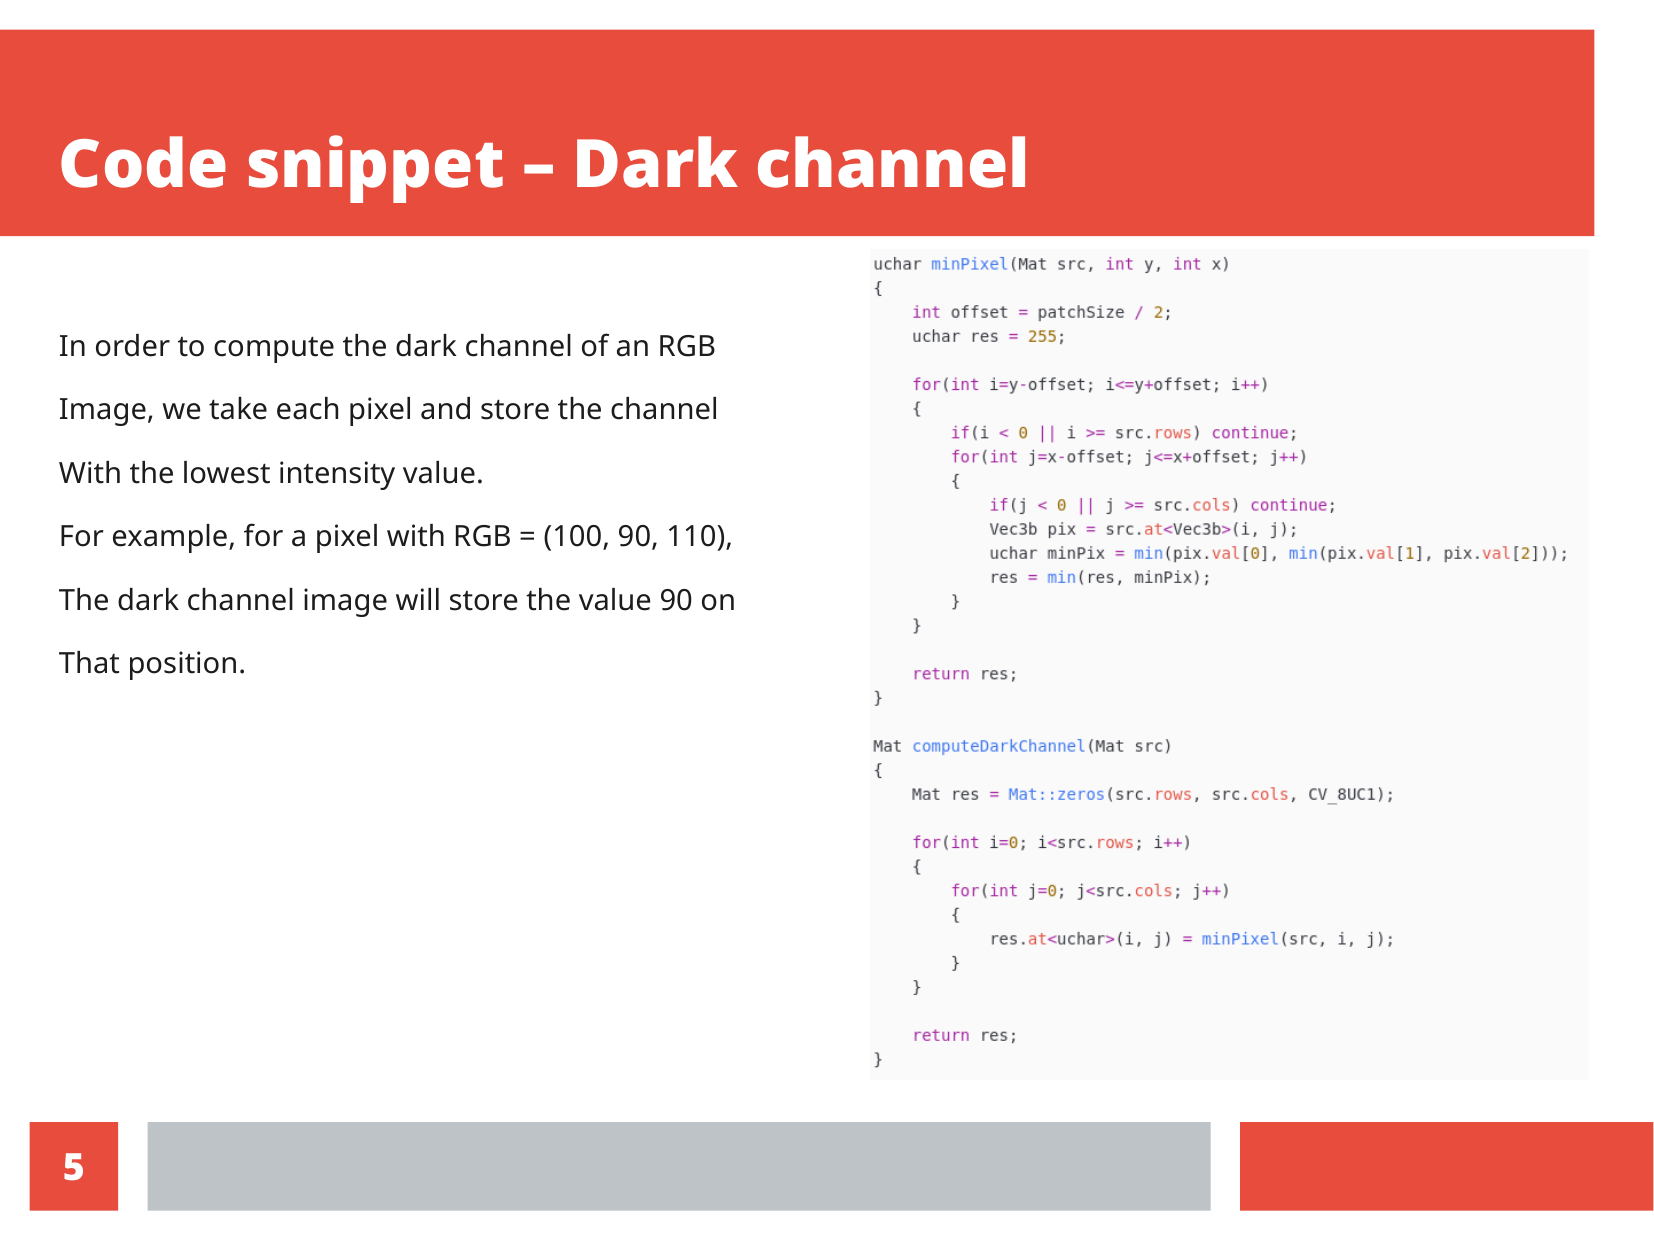

# Code snippet – Dark channel
In order to compute the dark channel of an RGB
Image, we take each pixel and store the channel
With the lowest intensity value.
For example, for a pixel with RGB = (100, 90, 110),
The dark channel image will store the value 90 on
That position.
5